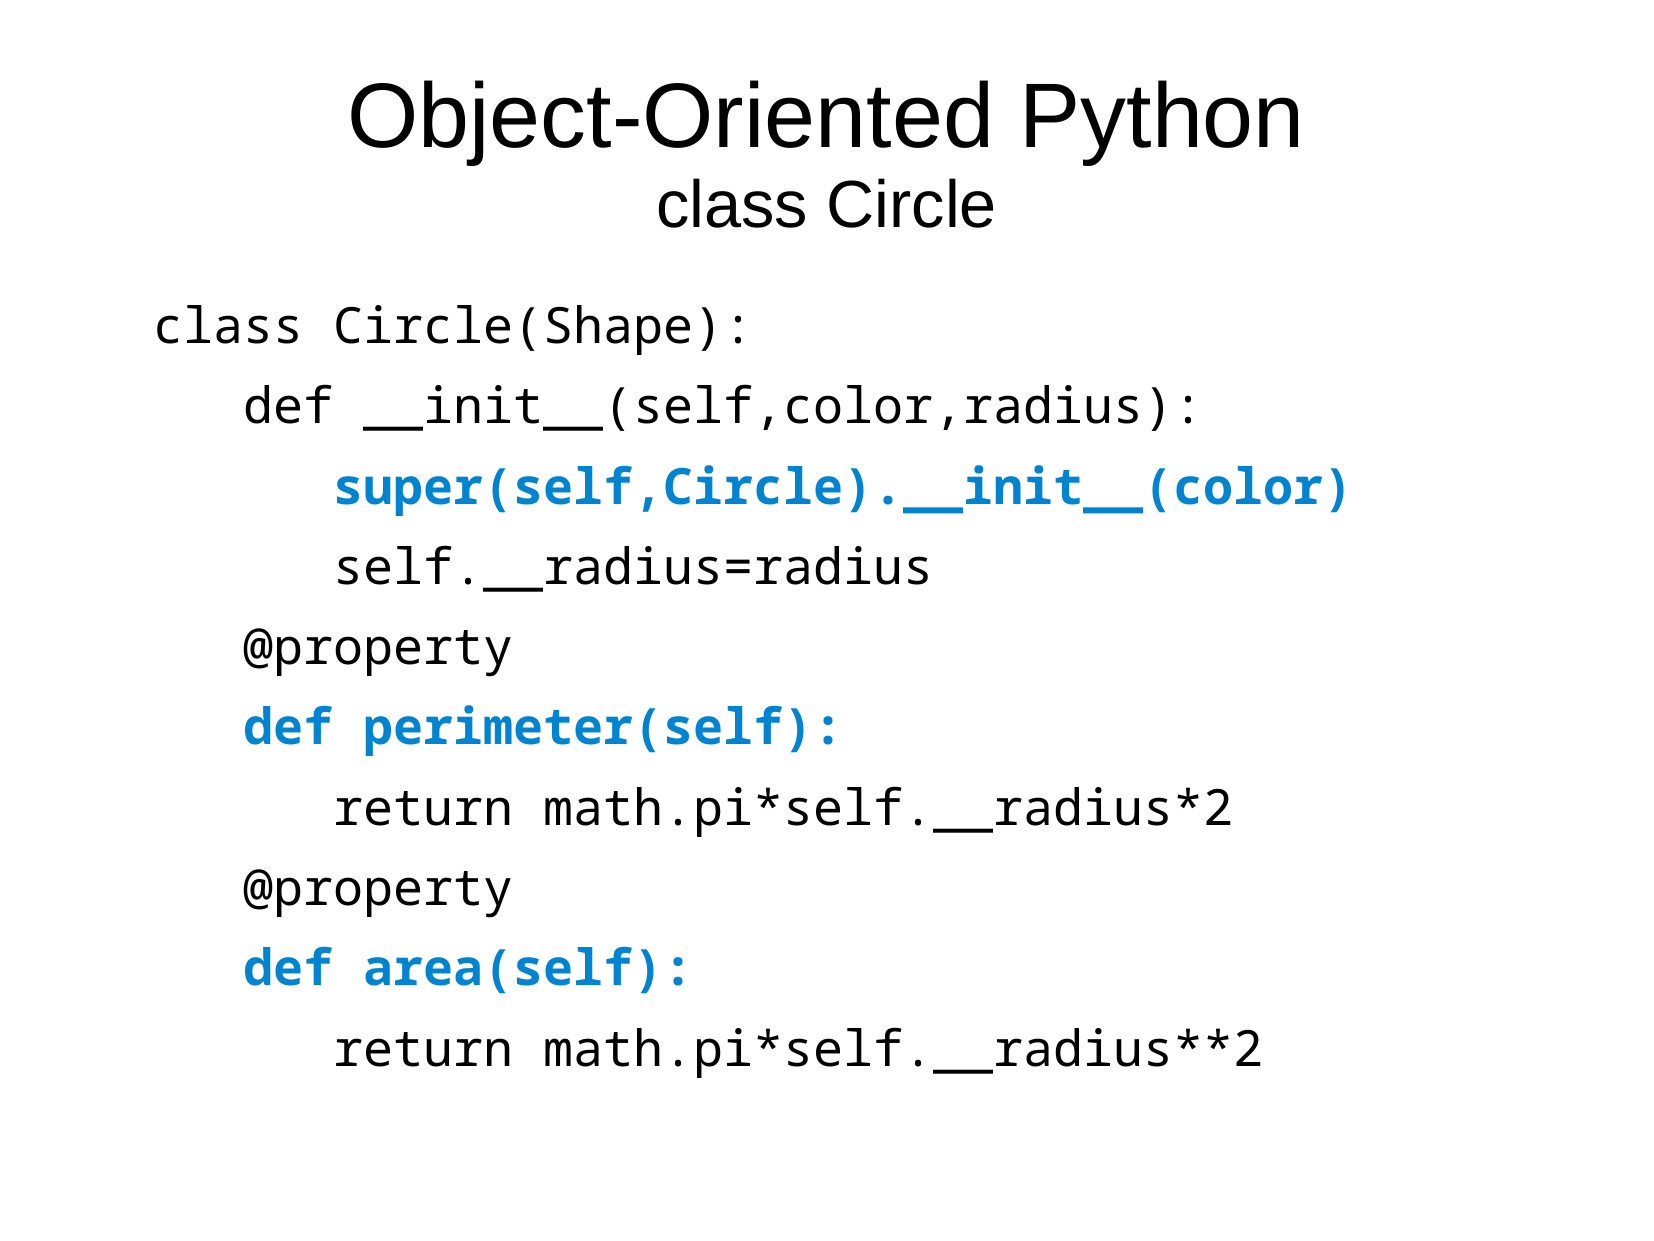

# Object-Oriented Python class Circle
class Circle(Shape):
 def __init__(self,color,radius):
 super(self,Circle).__init__(color)
 self.__radius=radius
 @property
 def perimeter(self):
 return math.pi*self.__radius*2
 @property
 def area(self):
 return math.pi*self.__radius**2